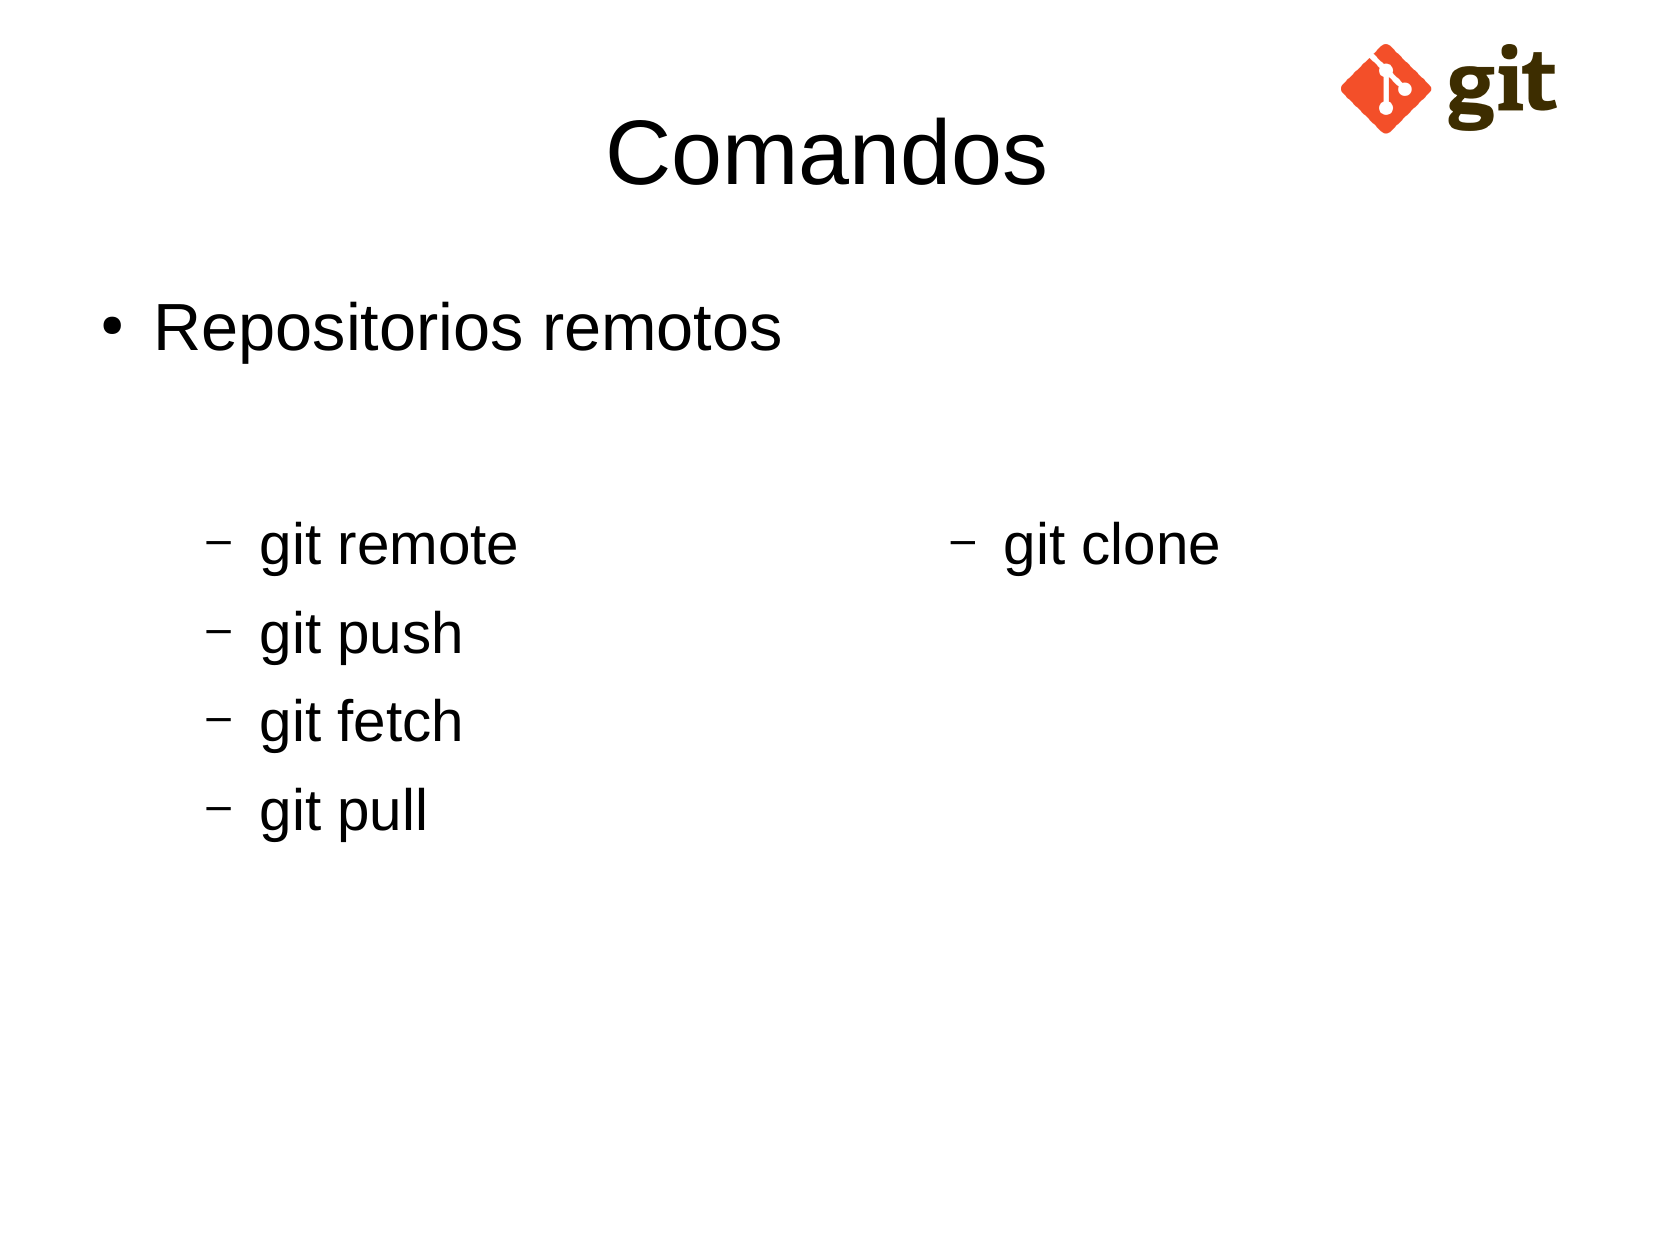

# Comandos
Repositorios remotos
git remote
git push
git fetch
git pull
git clone